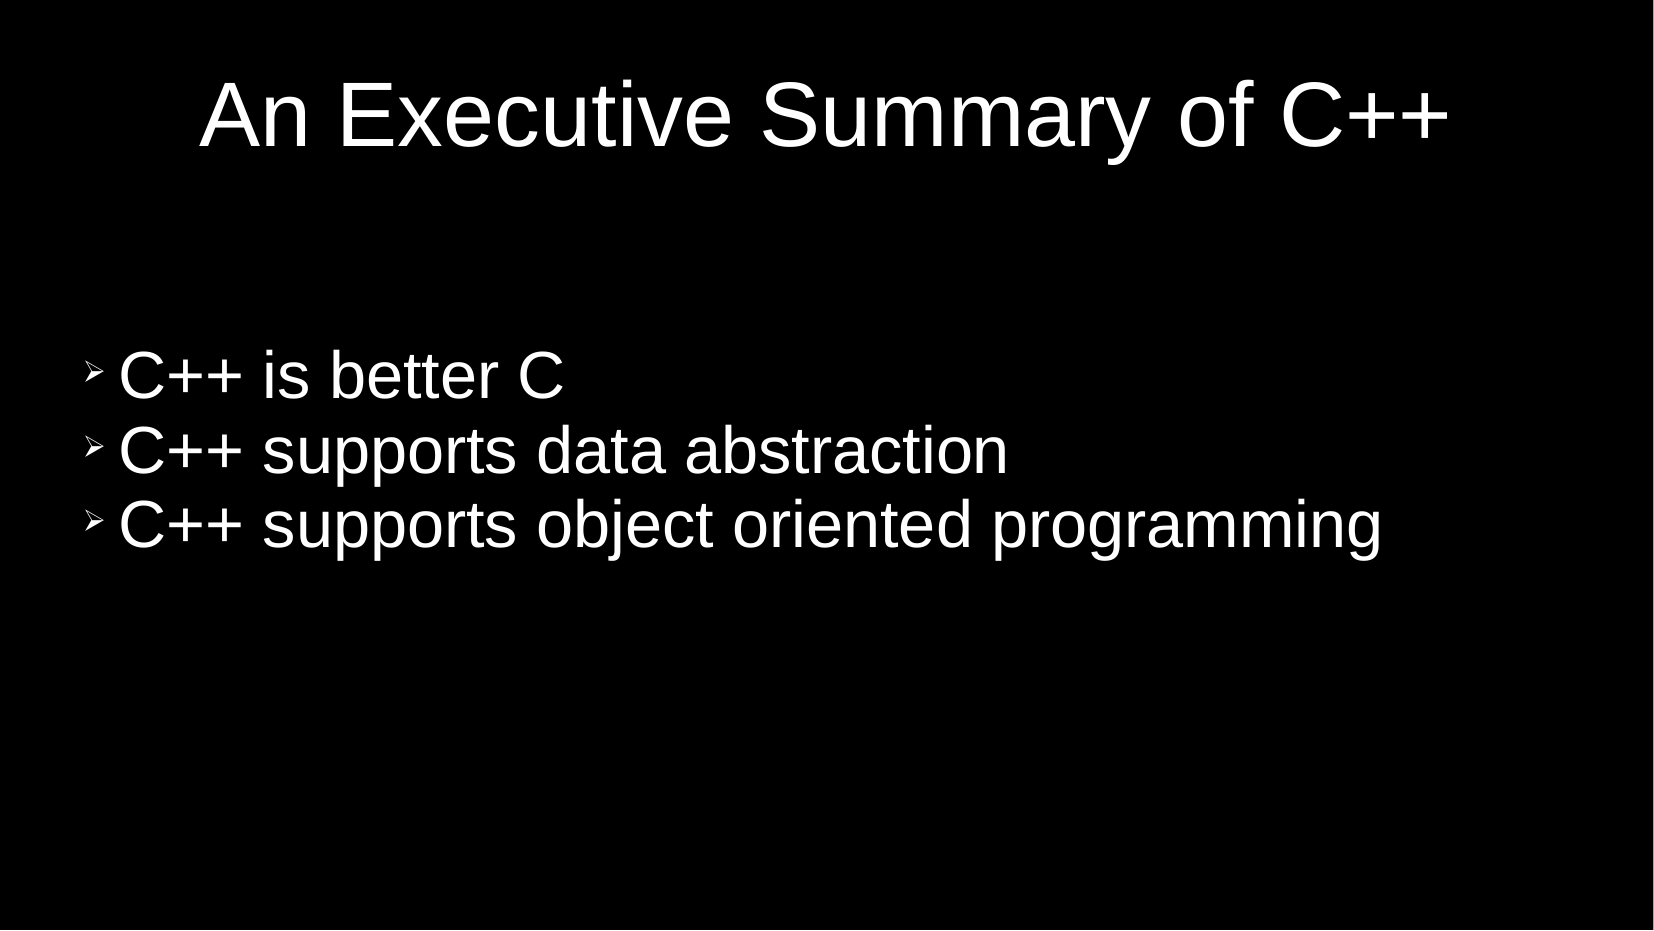

# An Executive Summary of C++
C++ is better C
C++ supports data abstraction
C++ supports object oriented programming